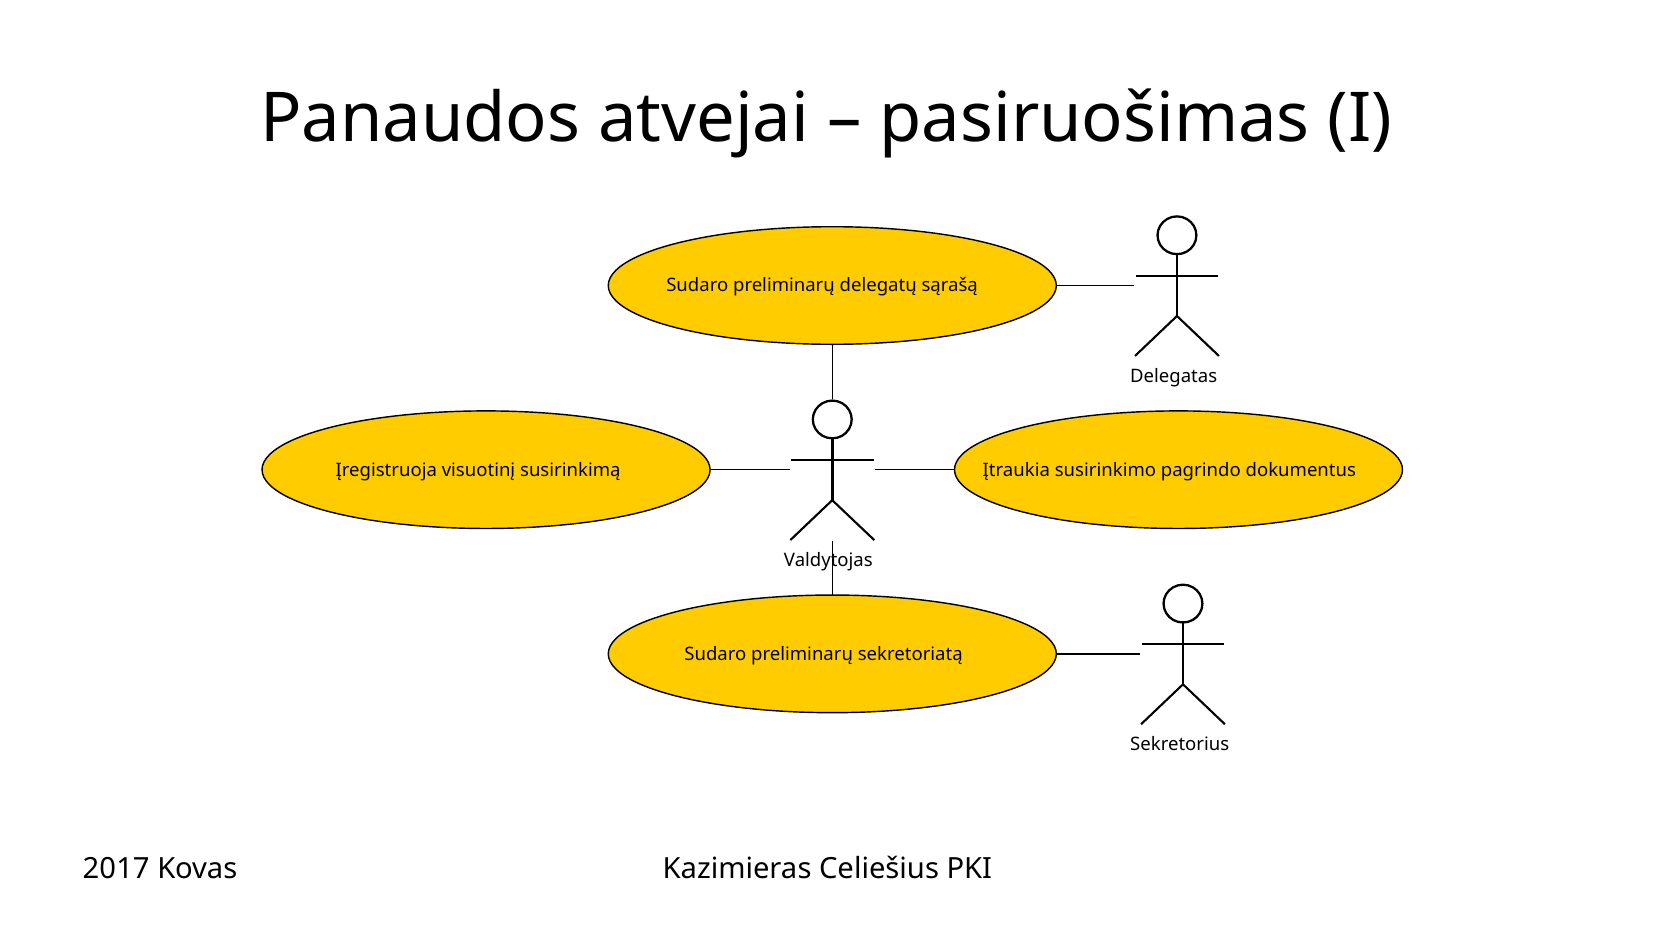

# Panaudos atvejai – pasiruošimas (I)
2017 Kovas
Kazimieras Celiešius PKI